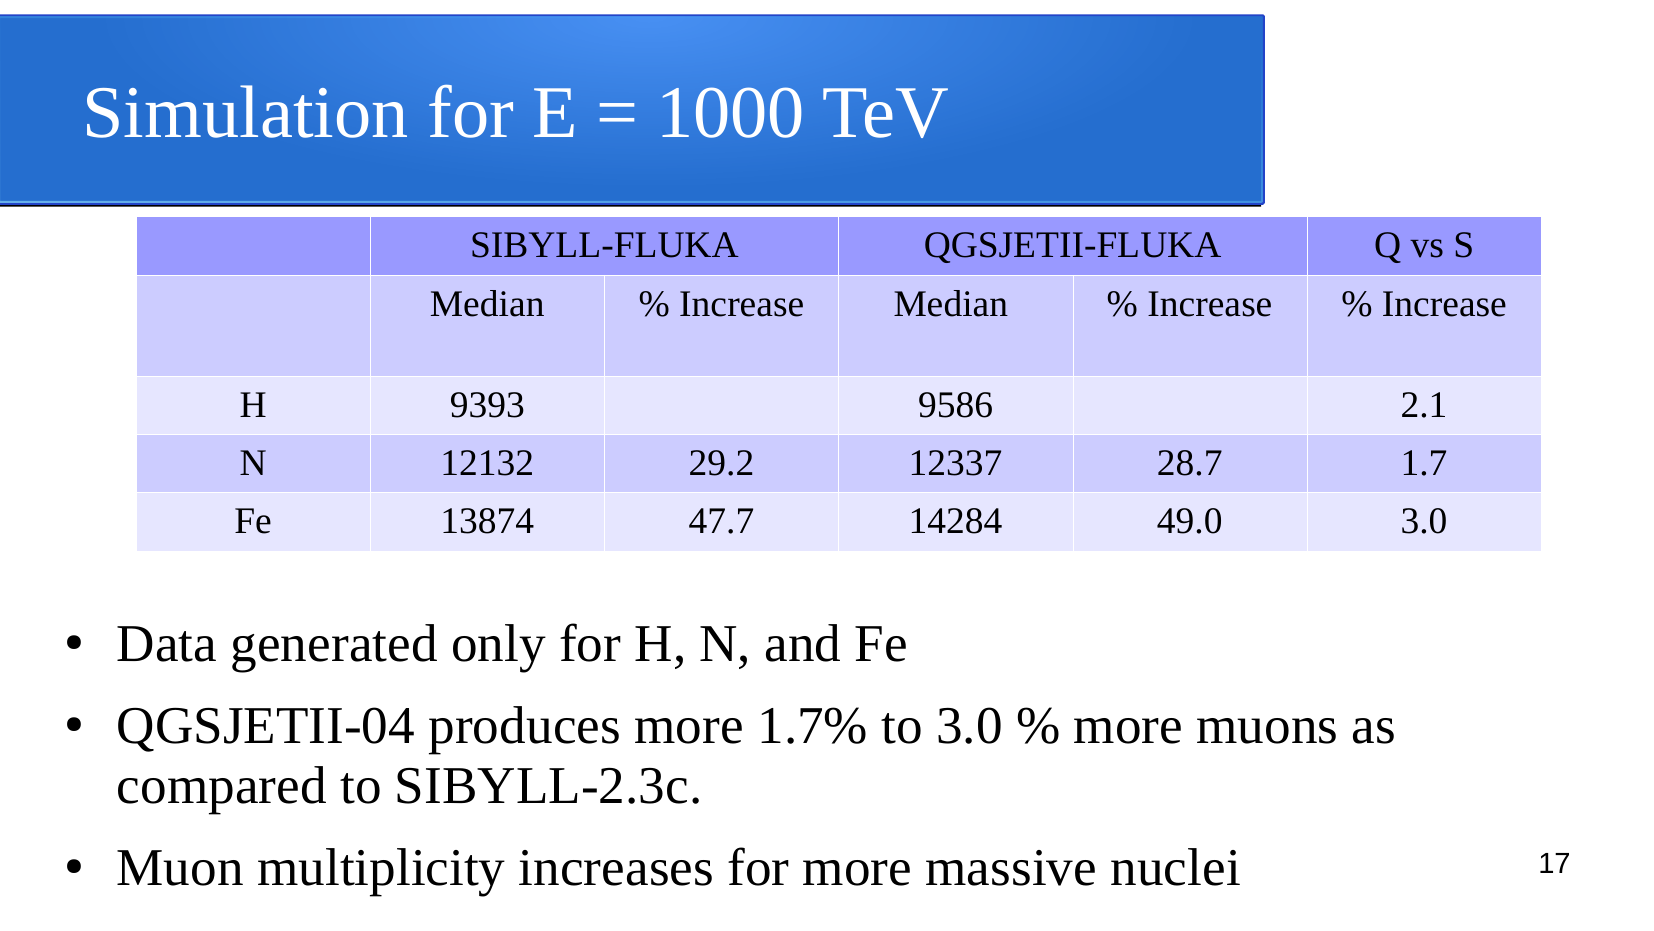

# Simulation for E = 1000 TeV
| | SIBYLL-FLUKA | | QGSJETII-FLUKA | | Q vs S |
| --- | --- | --- | --- | --- | --- |
| | Median | % Increase | Median | % Increase | % Increase |
| H | 9393 | | 9586 | | 2.1 |
| N | 12132 | 29.2 | 12337 | 28.7 | 1.7 |
| Fe | 13874 | 47.7 | 14284 | 49.0 | 3.0 |
Data generated only for H, N, and Fe
QGSJETII-04 produces more 1.7% to 3.0 % more muons as compared to SIBYLL-2.3c.
Muon multiplicity increases for more massive nuclei